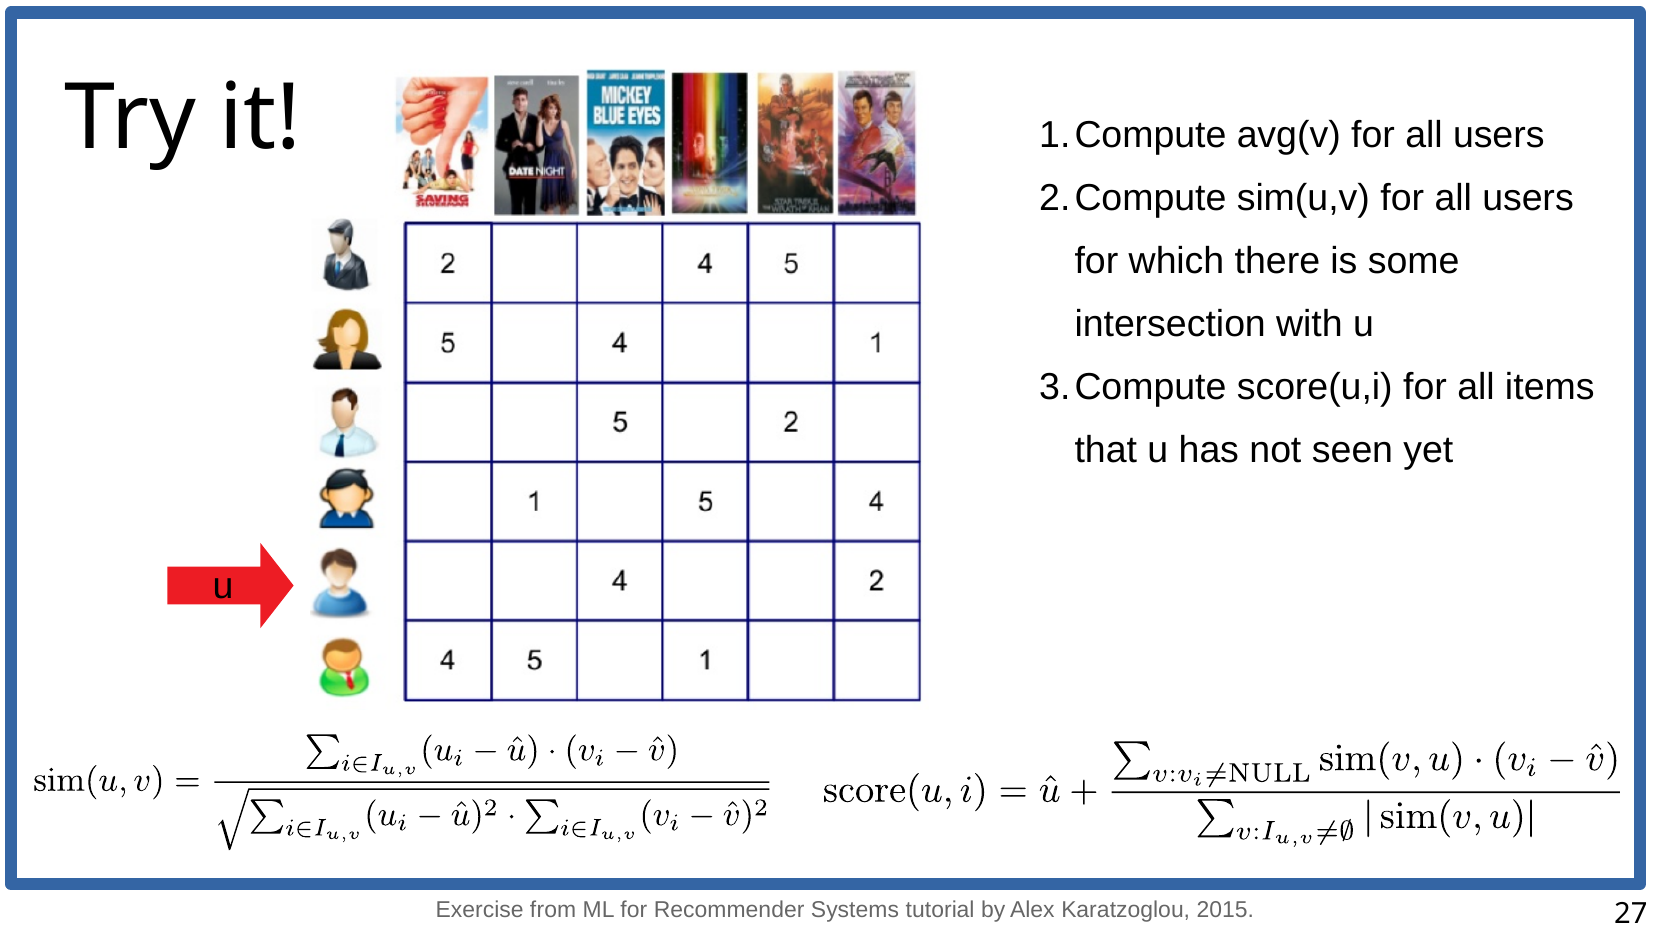

# Try it!
Compute avg(v) for all users
Compute sim(u,v) for all users for which there is some intersection with u
Compute score(u,i) for all items that u has not seen yet
u
Exercise from ML for Recommender Systems tutorial by Alex Karatzoglou, 2015.
27